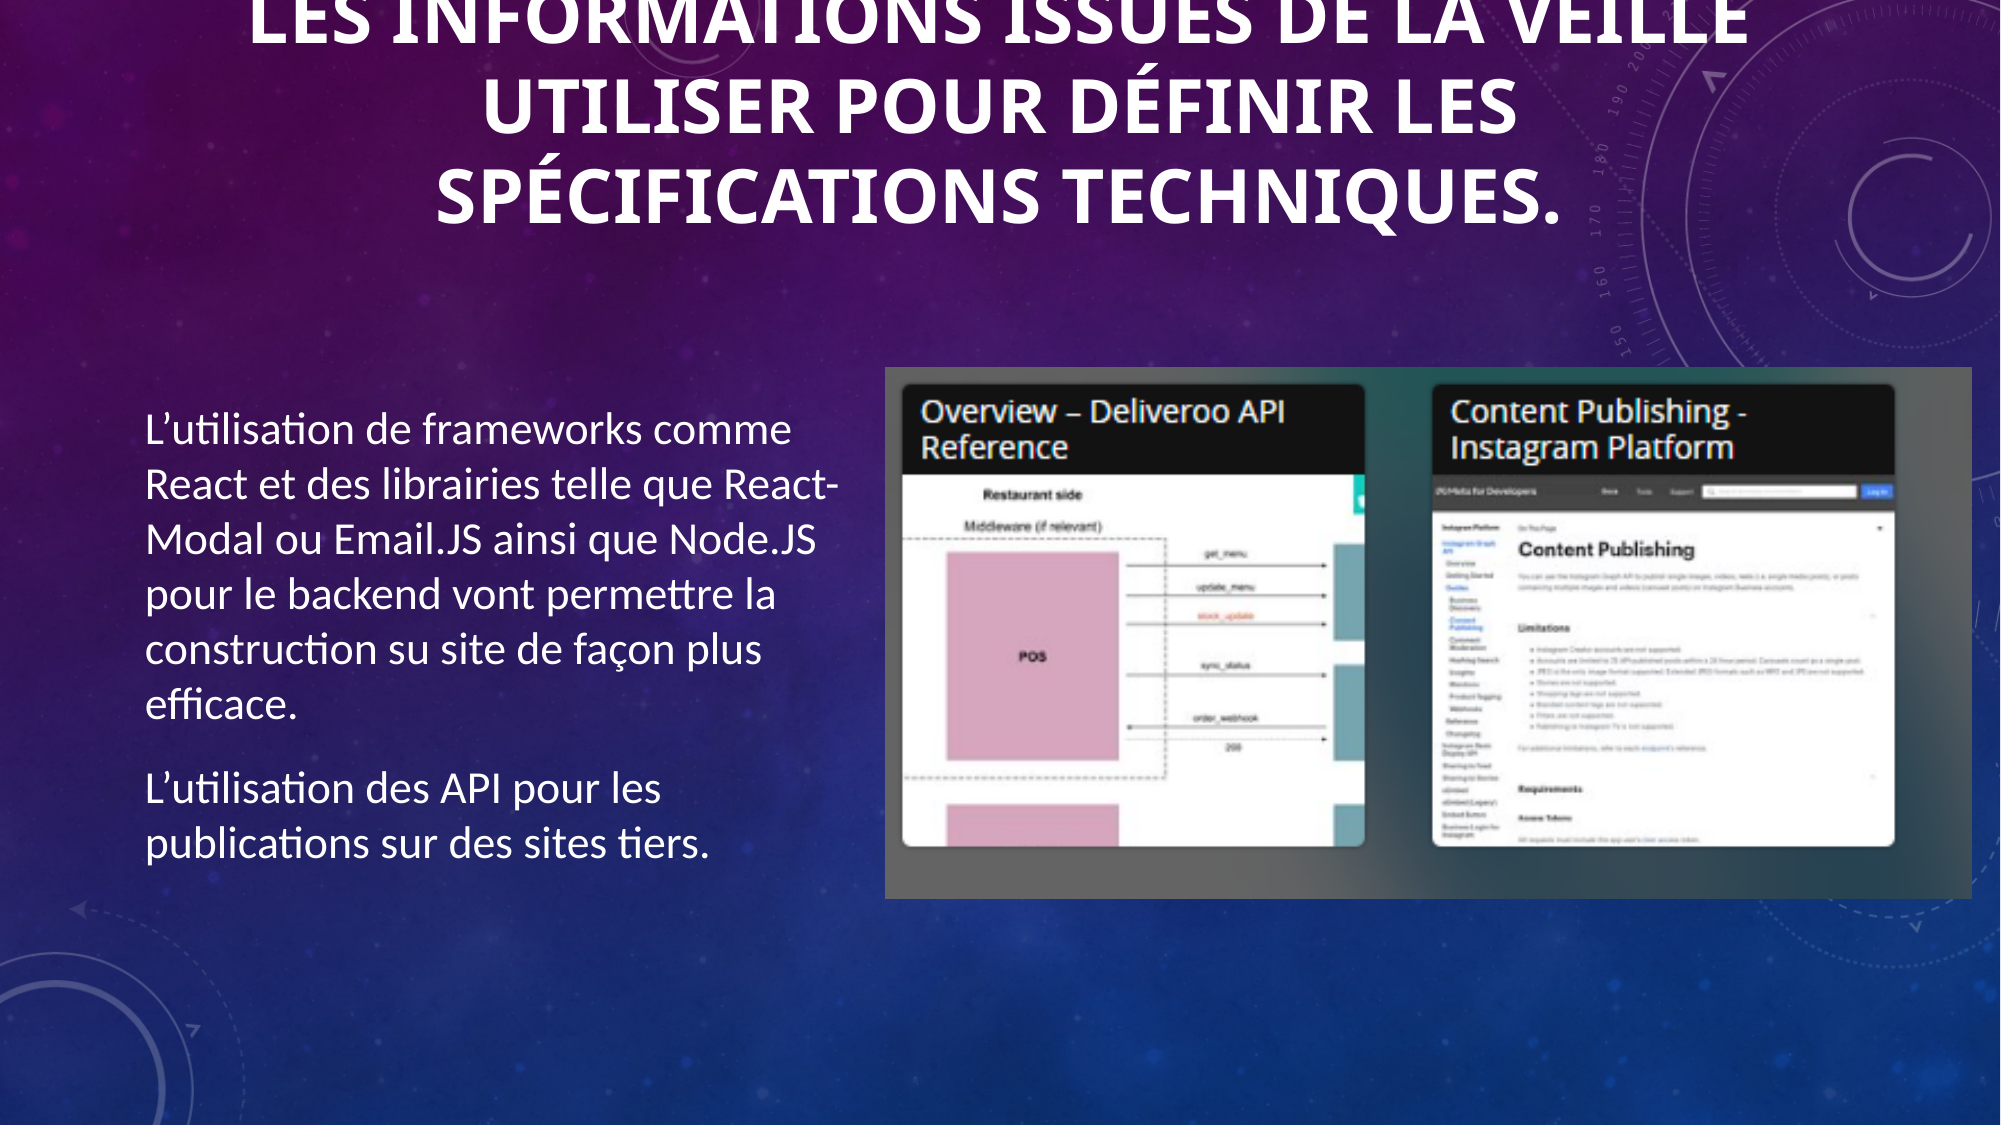

# les informations issues de la veille utiliser pour définir les spécifications techniques.
L’utilisation de frameworks comme React et des librairies telle que React-Modal ou Email.JS ainsi que Node.JS pour le backend vont permettre la construction su site de façon plus efficace.
L’utilisation des API pour les publications sur des sites tiers.